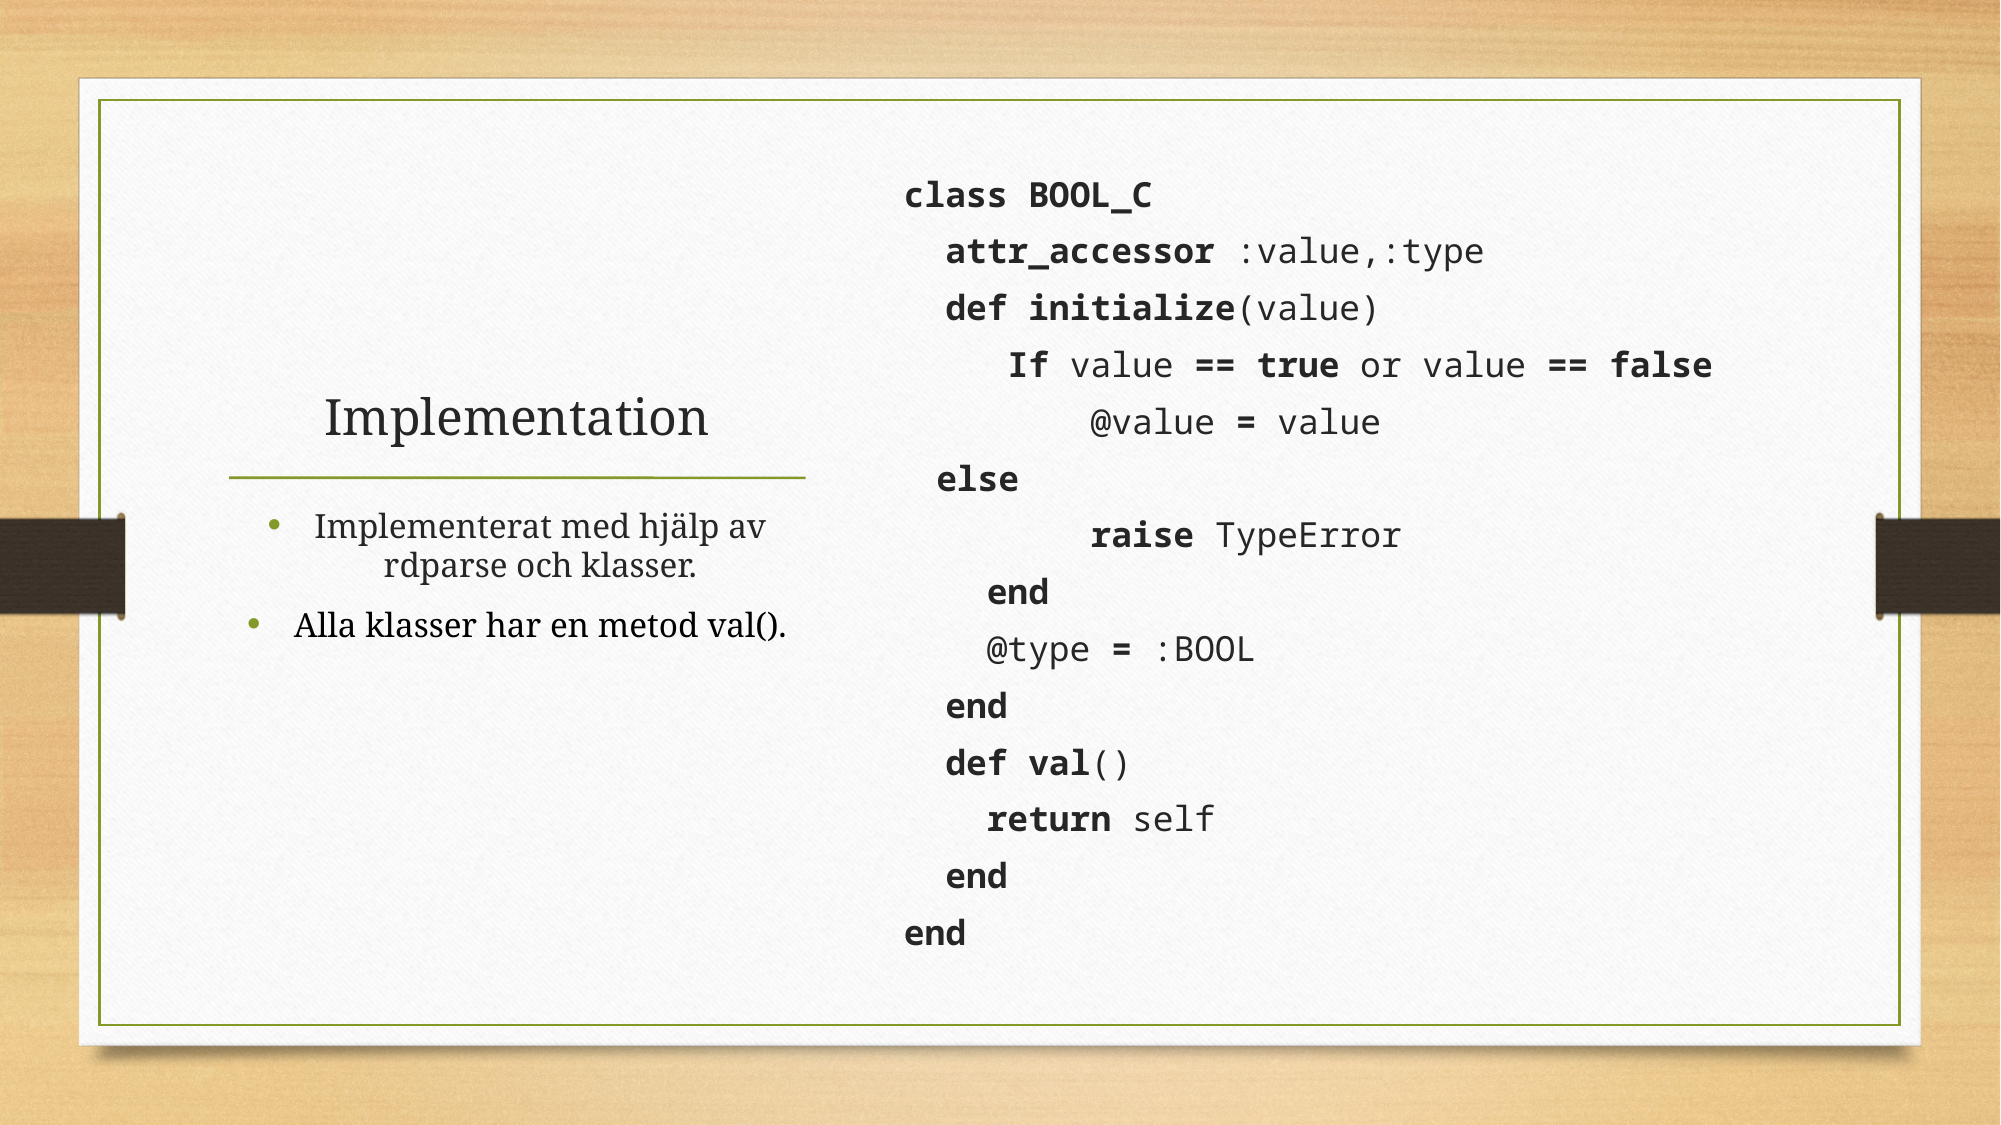

class BOOL_C
  attr_accessor :value,:type
  def initialize(value)
     If value == true or value == false
         @value = value
		else
         raise TypeError
    end
    @type = :BOOL
  end
  def val()
    return self
  end
end
# Implementation
Implementerat med hjälp av rdparse och klasser.
Alla klasser har en metod val().